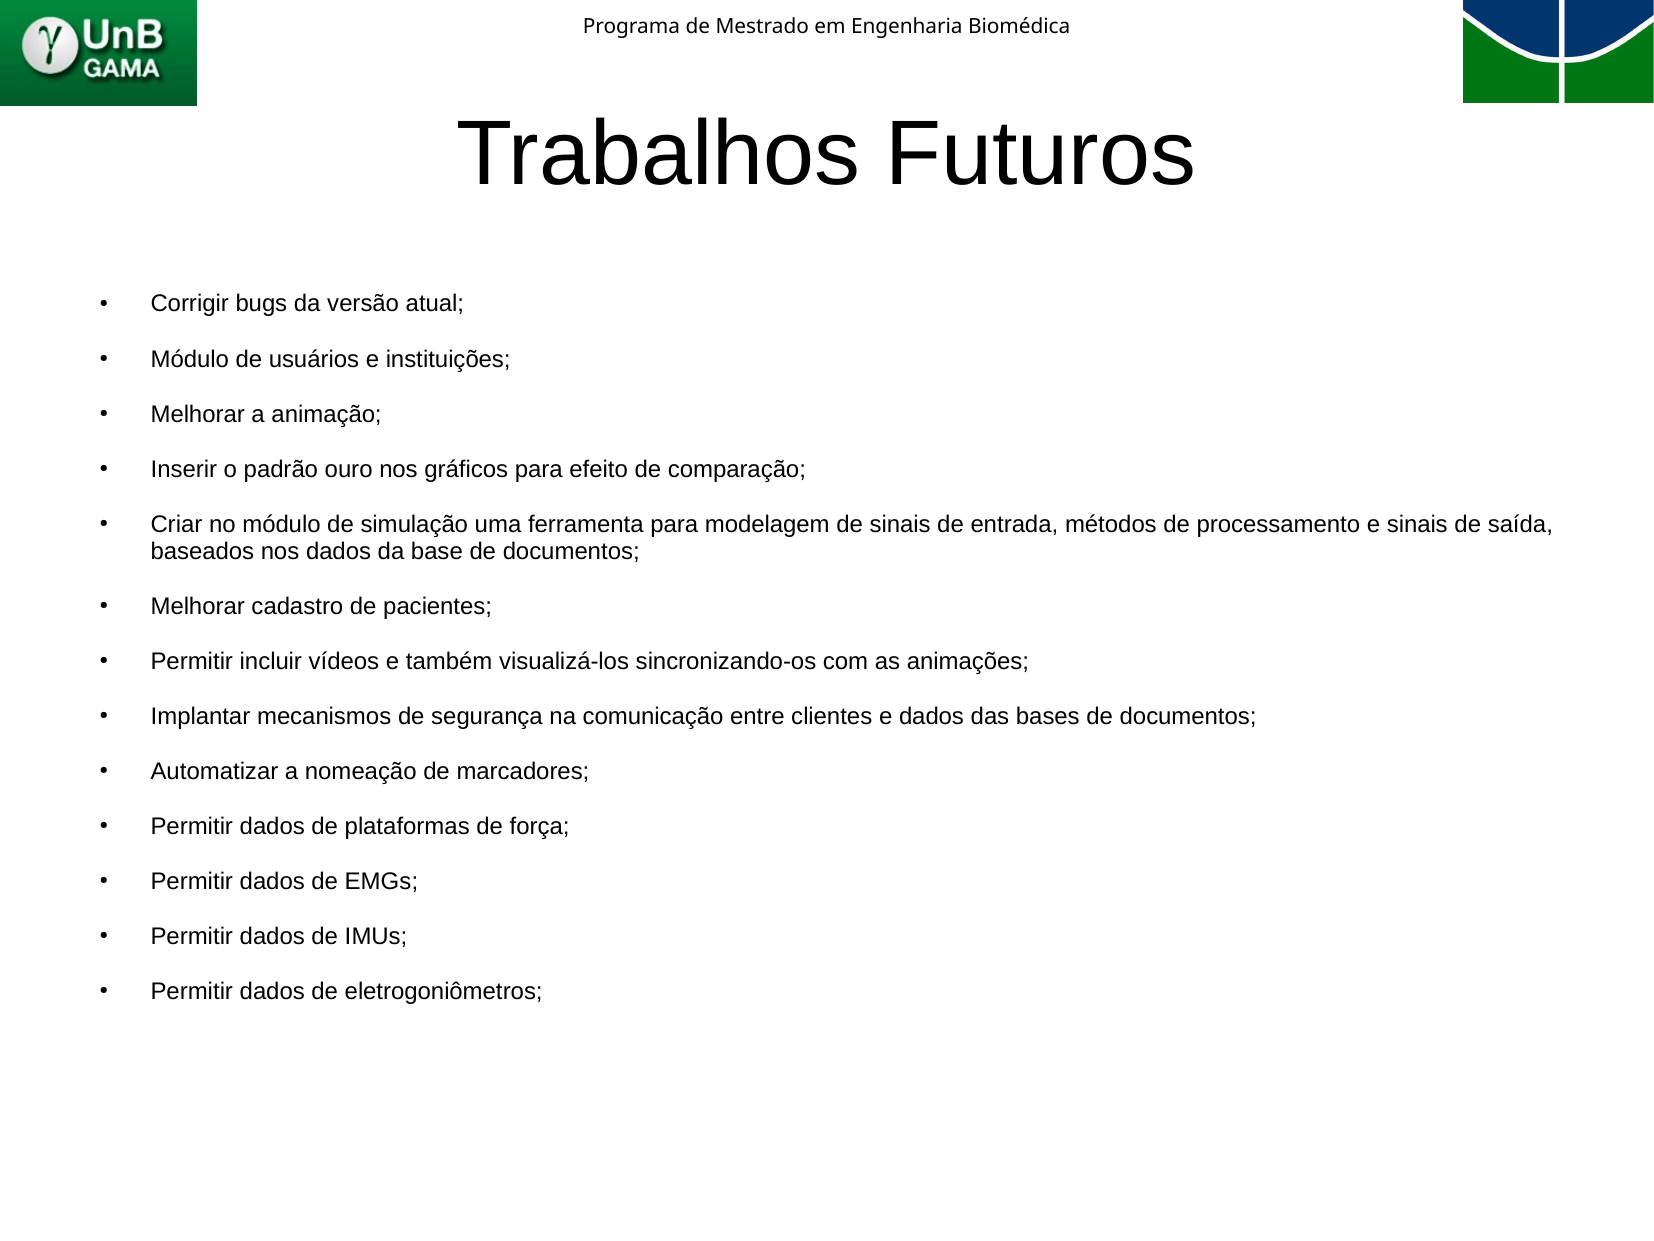

# Trabalhos Futuros
Corrigir bugs da versão atual;
Módulo de usuários e instituições;
Melhorar a animação;
Inserir o padrão ouro nos gráficos para efeito de comparação;
Criar no módulo de simulação uma ferramenta para modelagem de sinais de entrada, métodos de processamento e sinais de saída, baseados nos dados da base de documentos;
Melhorar cadastro de pacientes;
Permitir incluir vídeos e também visualizá-los sincronizando-os com as animações;
Implantar mecanismos de segurança na comunicação entre clientes e dados das bases de documentos;
Automatizar a nomeação de marcadores;
Permitir dados de plataformas de força;
Permitir dados de EMGs;
Permitir dados de IMUs;
Permitir dados de eletrogoniômetros;